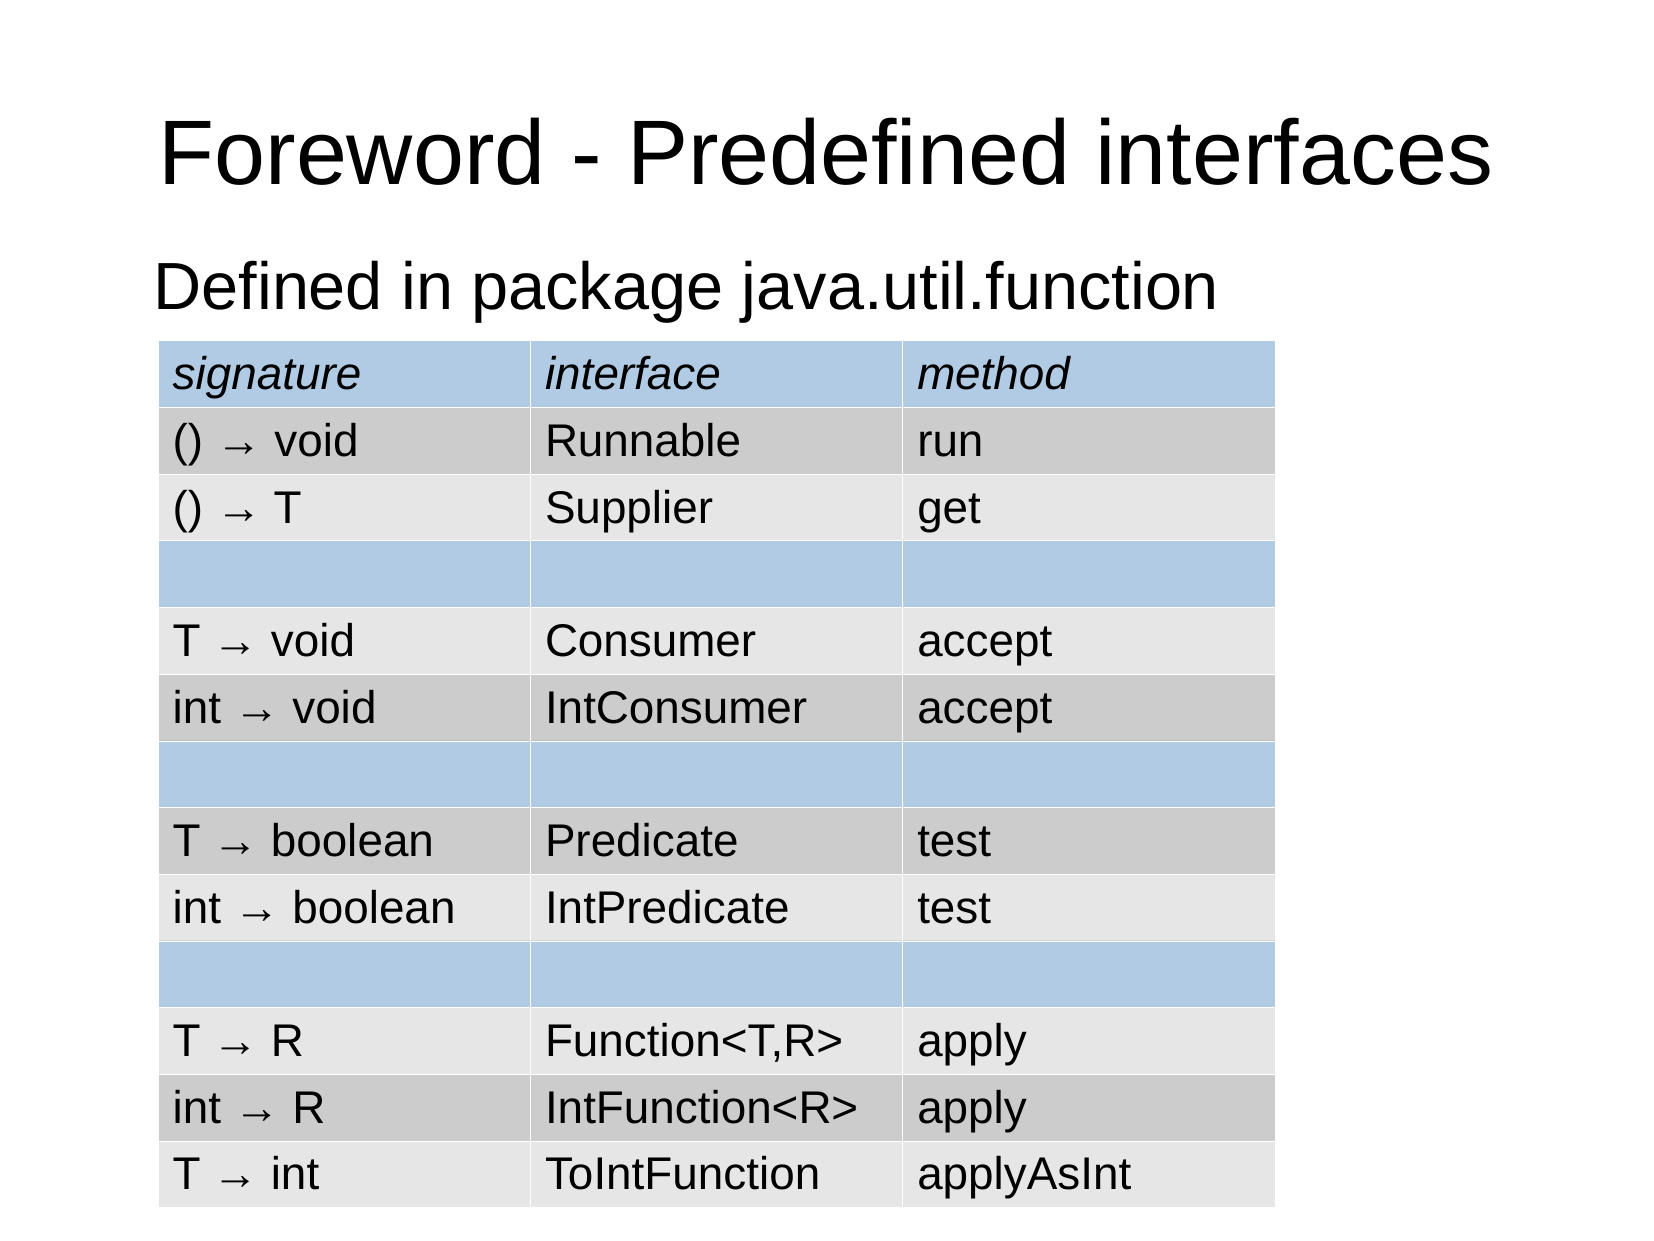

# Foreword - Predefined interfaces
Defined in package java.util.function
| signature | interface | method |
| --- | --- | --- |
| () → void | Runnable | run |
| () → T | Supplier | get |
| | | |
| T → void | Consumer | accept |
| int → void | IntConsumer | accept |
| | | |
| T → boolean | Predicate | test |
| int → boolean | IntPredicate | test |
| | | |
| T → R | Function<T,R> | apply |
| int → R | IntFunction<R> | apply |
| T → int | ToIntFunction | applyAsInt |